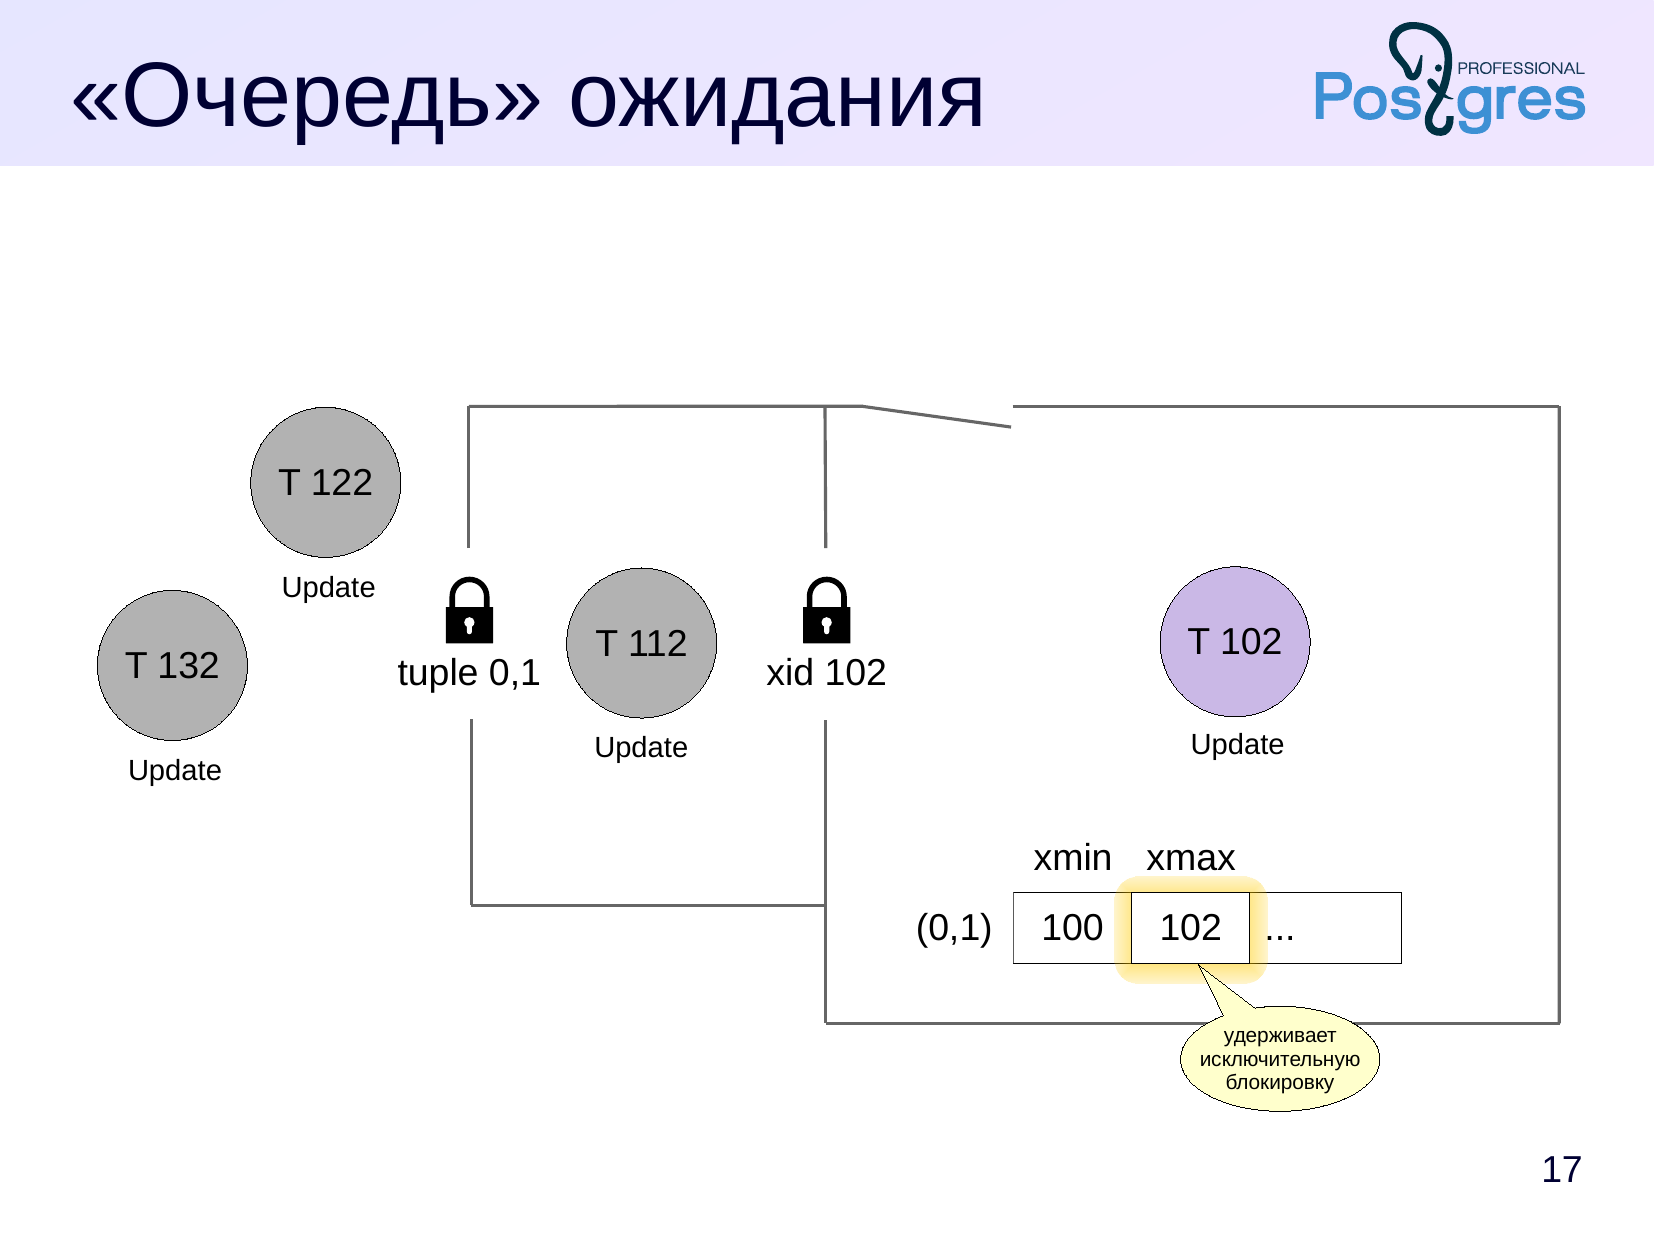

# «Очередь» ожидания
T 122
Update
T 102
T 112
T 132
tuple 0,1
xid 102
Update
Update
Update
xmin
xmax
(0,1)
100
102
...
удерживает
исключительную
блокировку